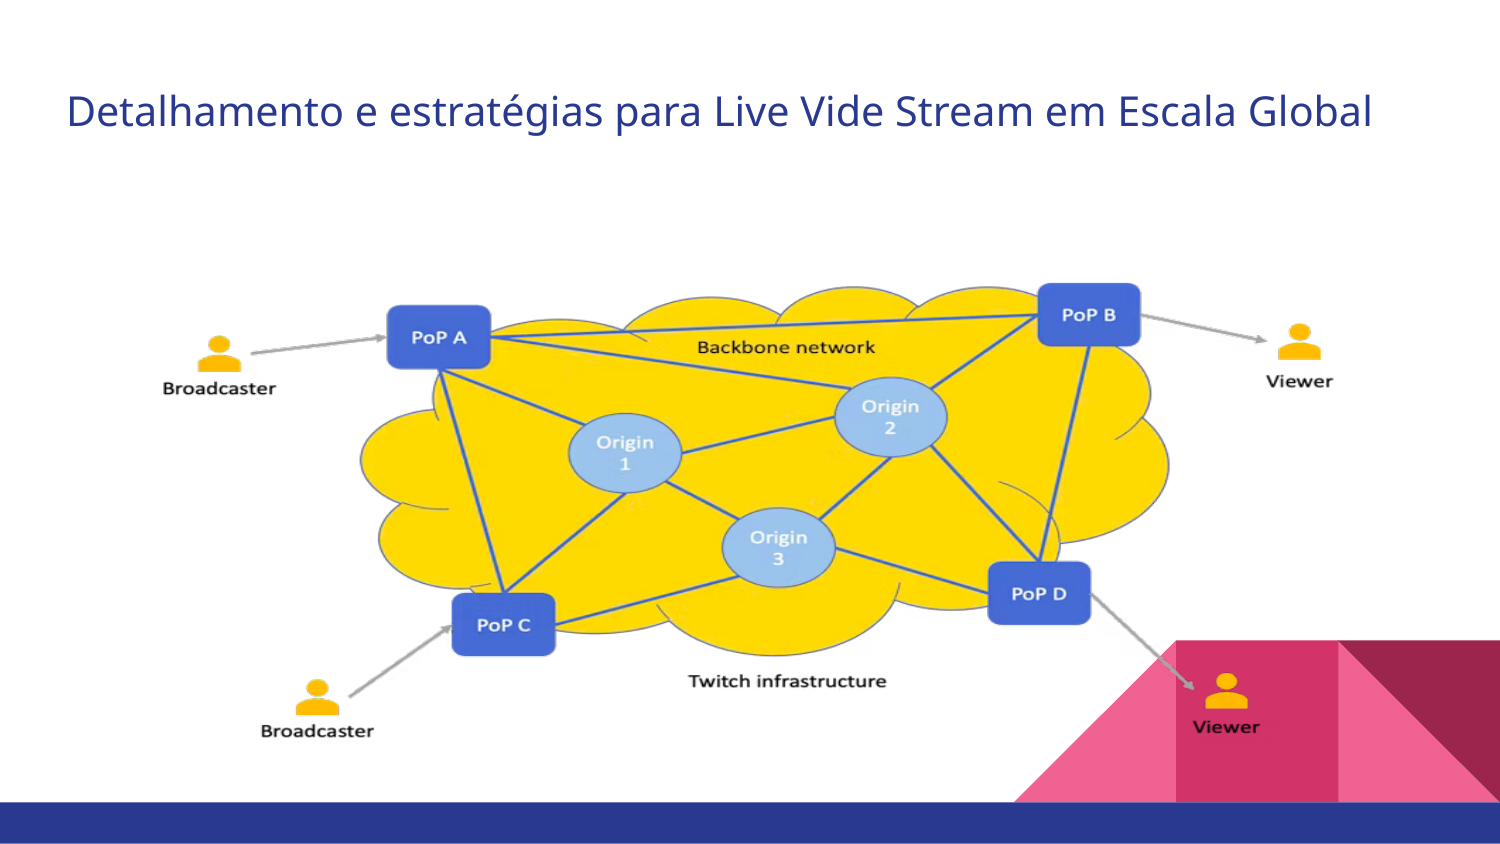

# Detalhamento e estratégias para Live Vide Stream em Escala Global